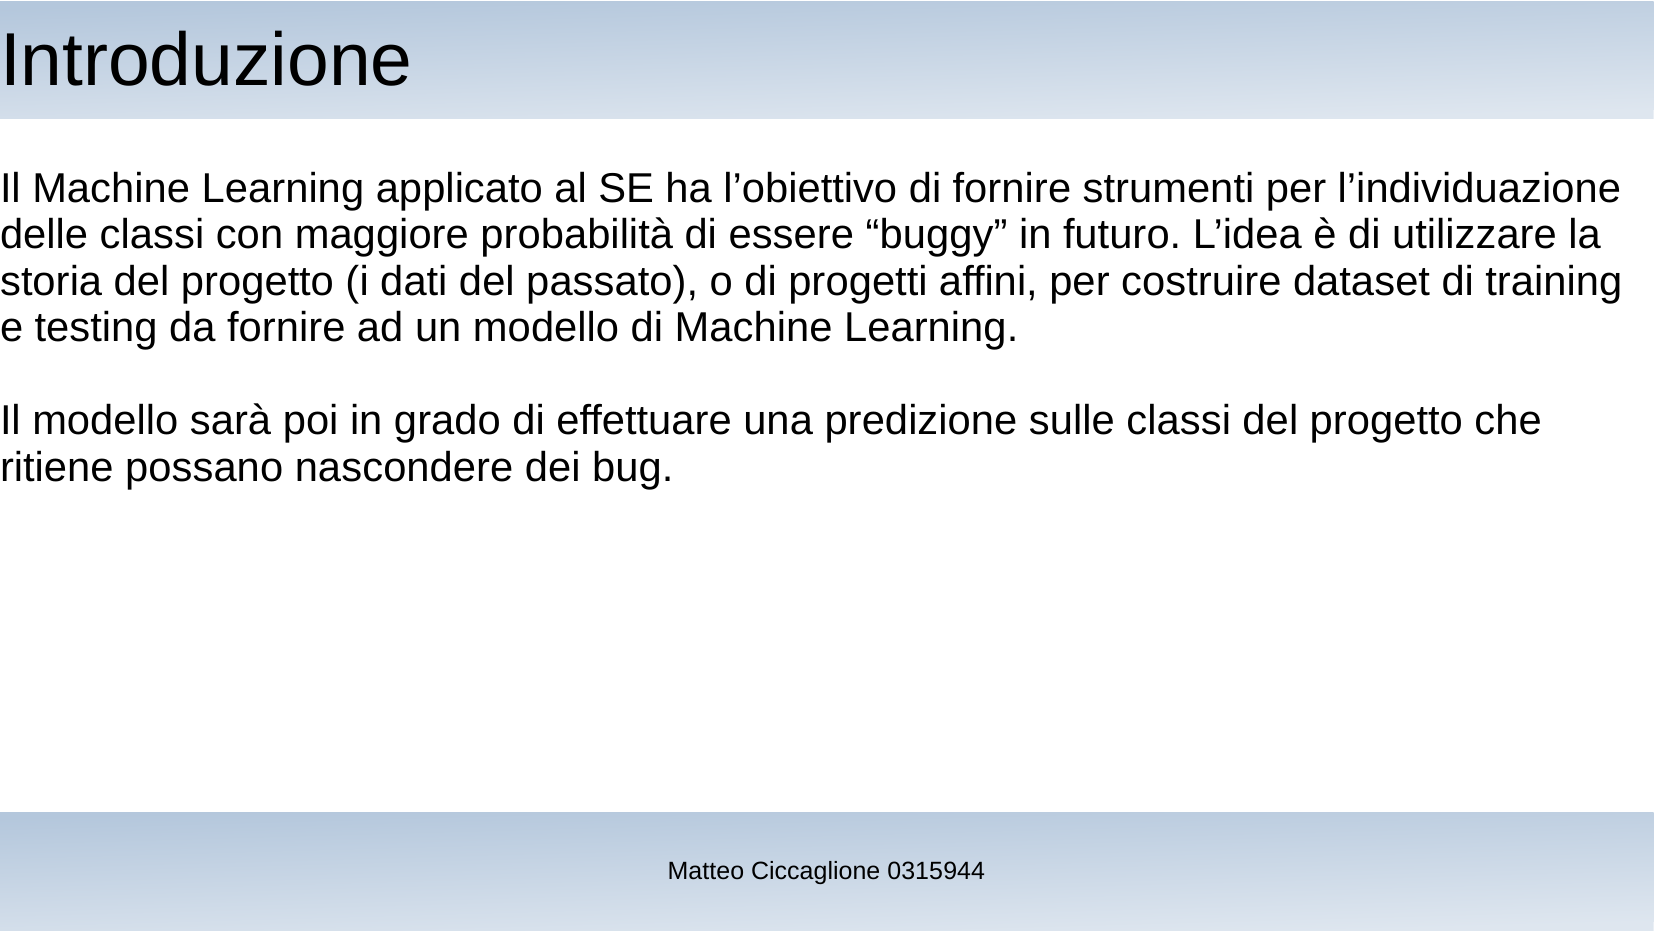

Introduzione
# Il Machine Learning applicato al SE ha l’obiettivo di fornire strumenti per l’individuazione delle classi con maggiore probabilità di essere “buggy” in futuro. L’idea è di utilizzare la storia del progetto (i dati del passato), o di progetti affini, per costruire dataset di training e testing da fornire ad un modello di Machine Learning.
Il modello sarà poi in grado di effettuare una predizione sulle classi del progetto che ritiene possano nascondere dei bug.
Matteo Ciccaglione 0315944